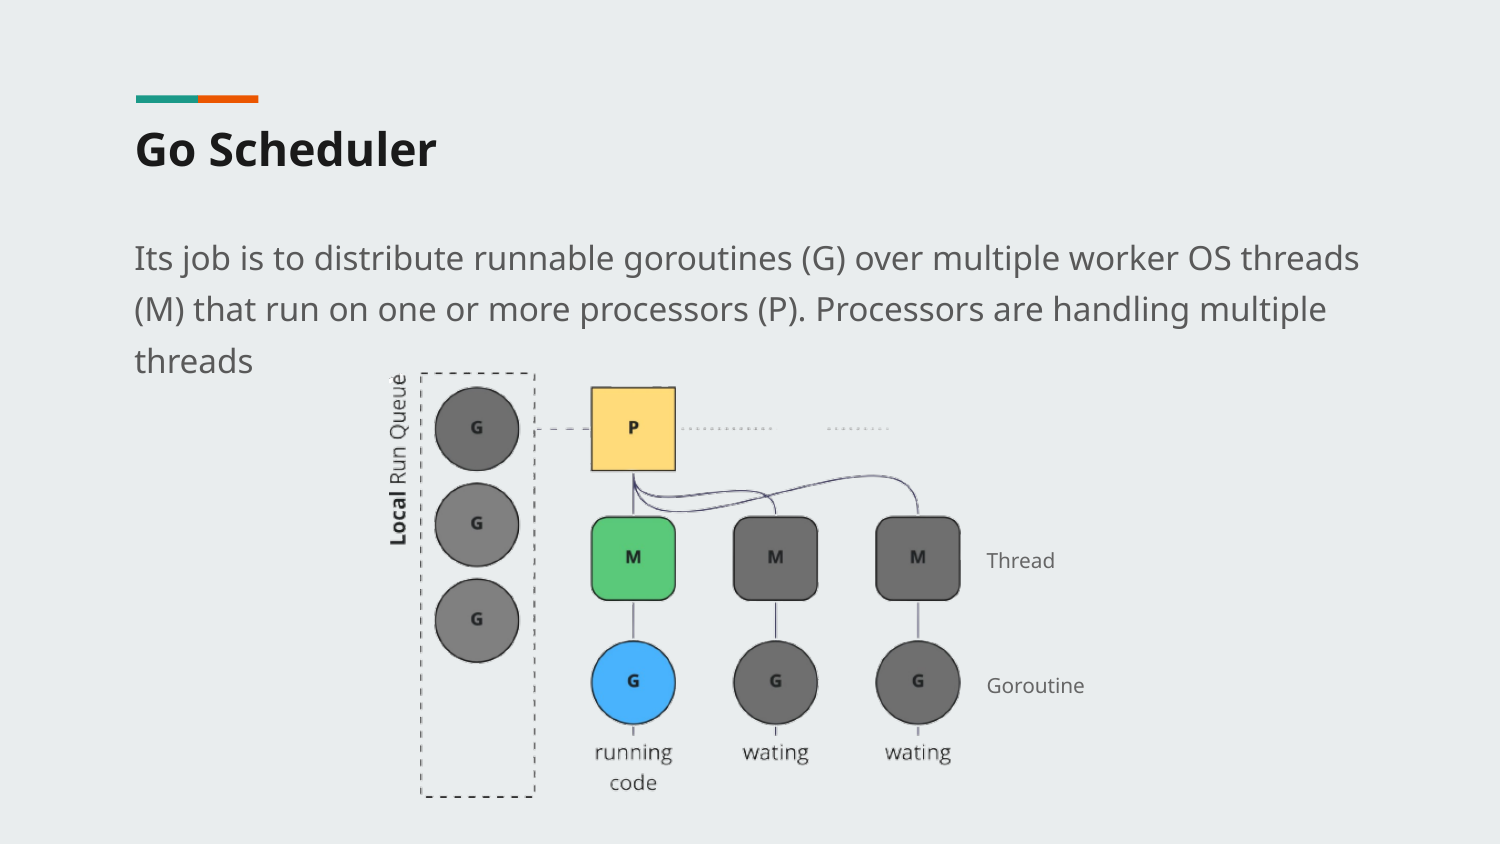

Go Scheduler
# Its job is to distribute runnable goroutines (G) over multiple worker OS threads (M) that run on one or more processors (P). Processors are handling multiple threads
Thread
Goroutine